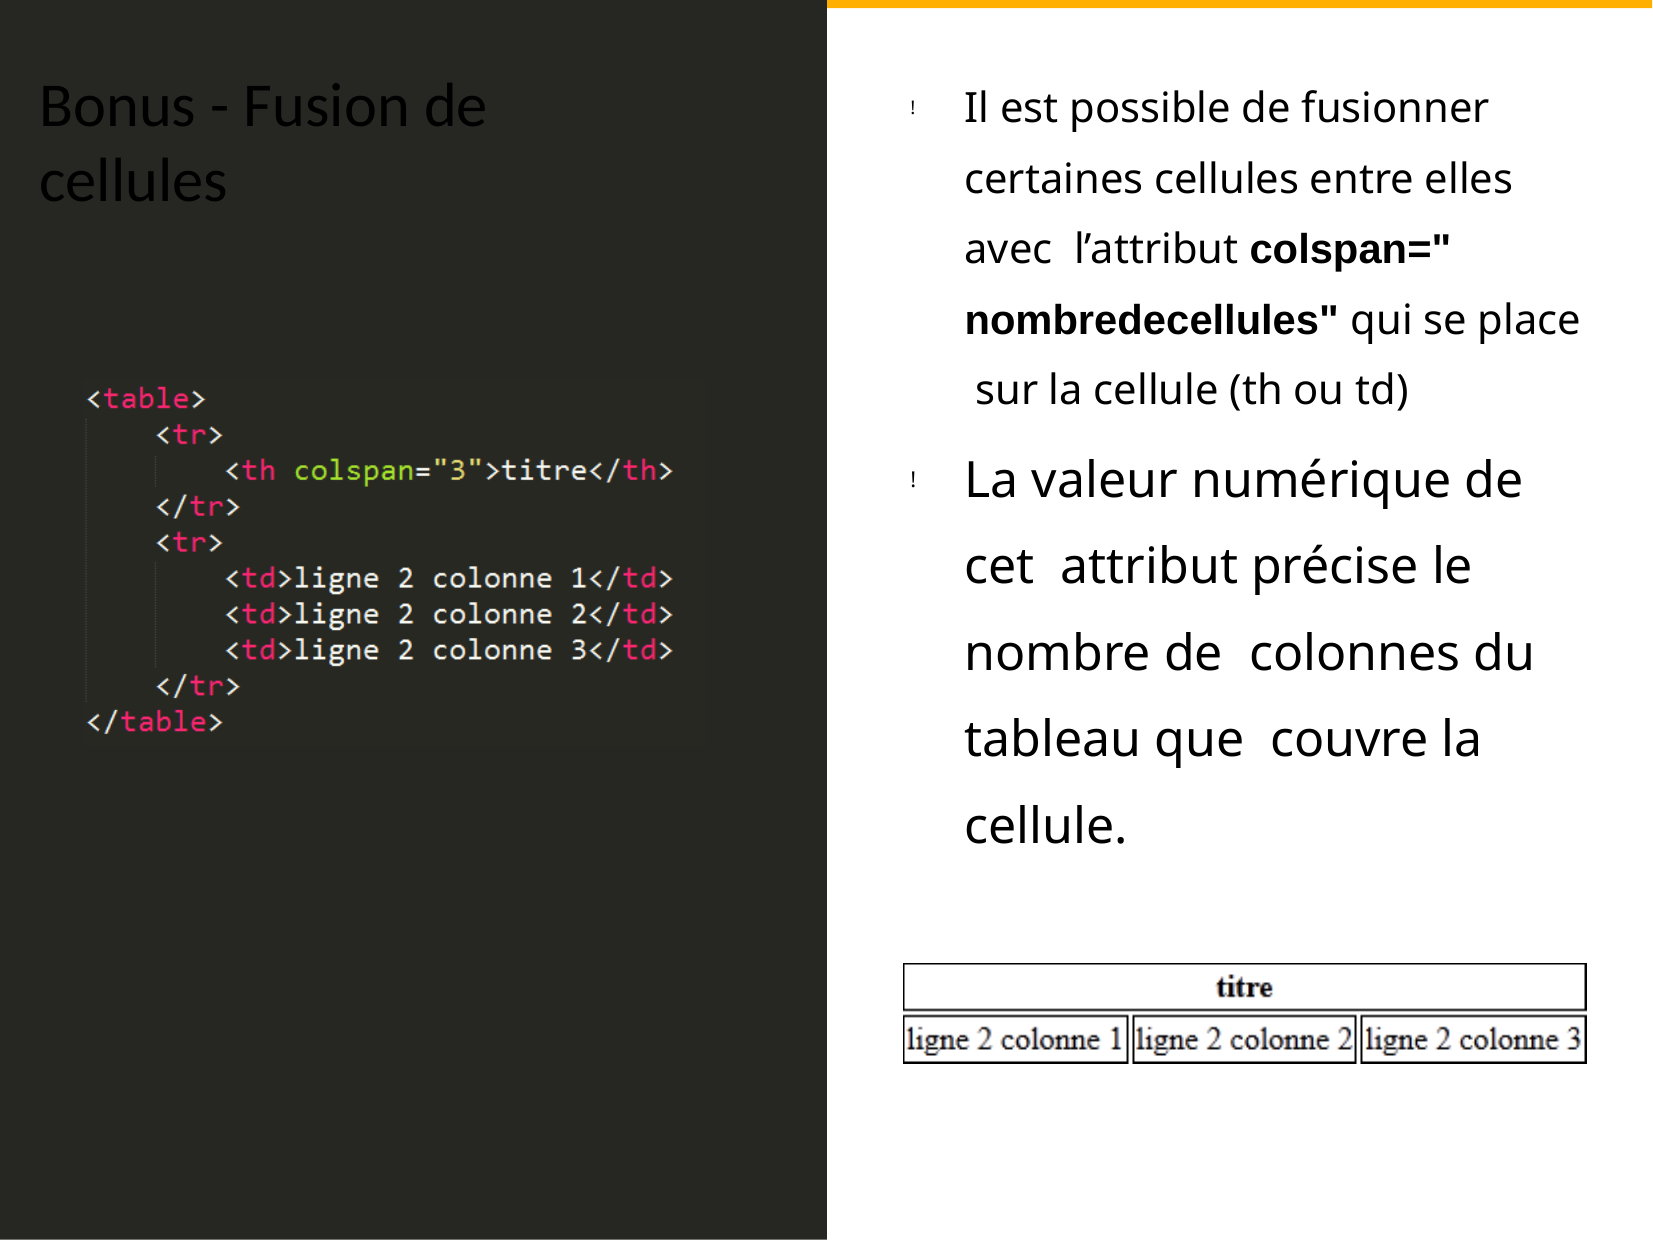

# Bonus - Fusion de cellules
Il est possible de fusionner certaines cellules entre elles avec l’attribut colspan=" nombredecellules" qui se place sur la cellule (th ou td)
!
La valeur numérique de cet attribut précise le nombre de colonnes du tableau que couvre la cellule.
!